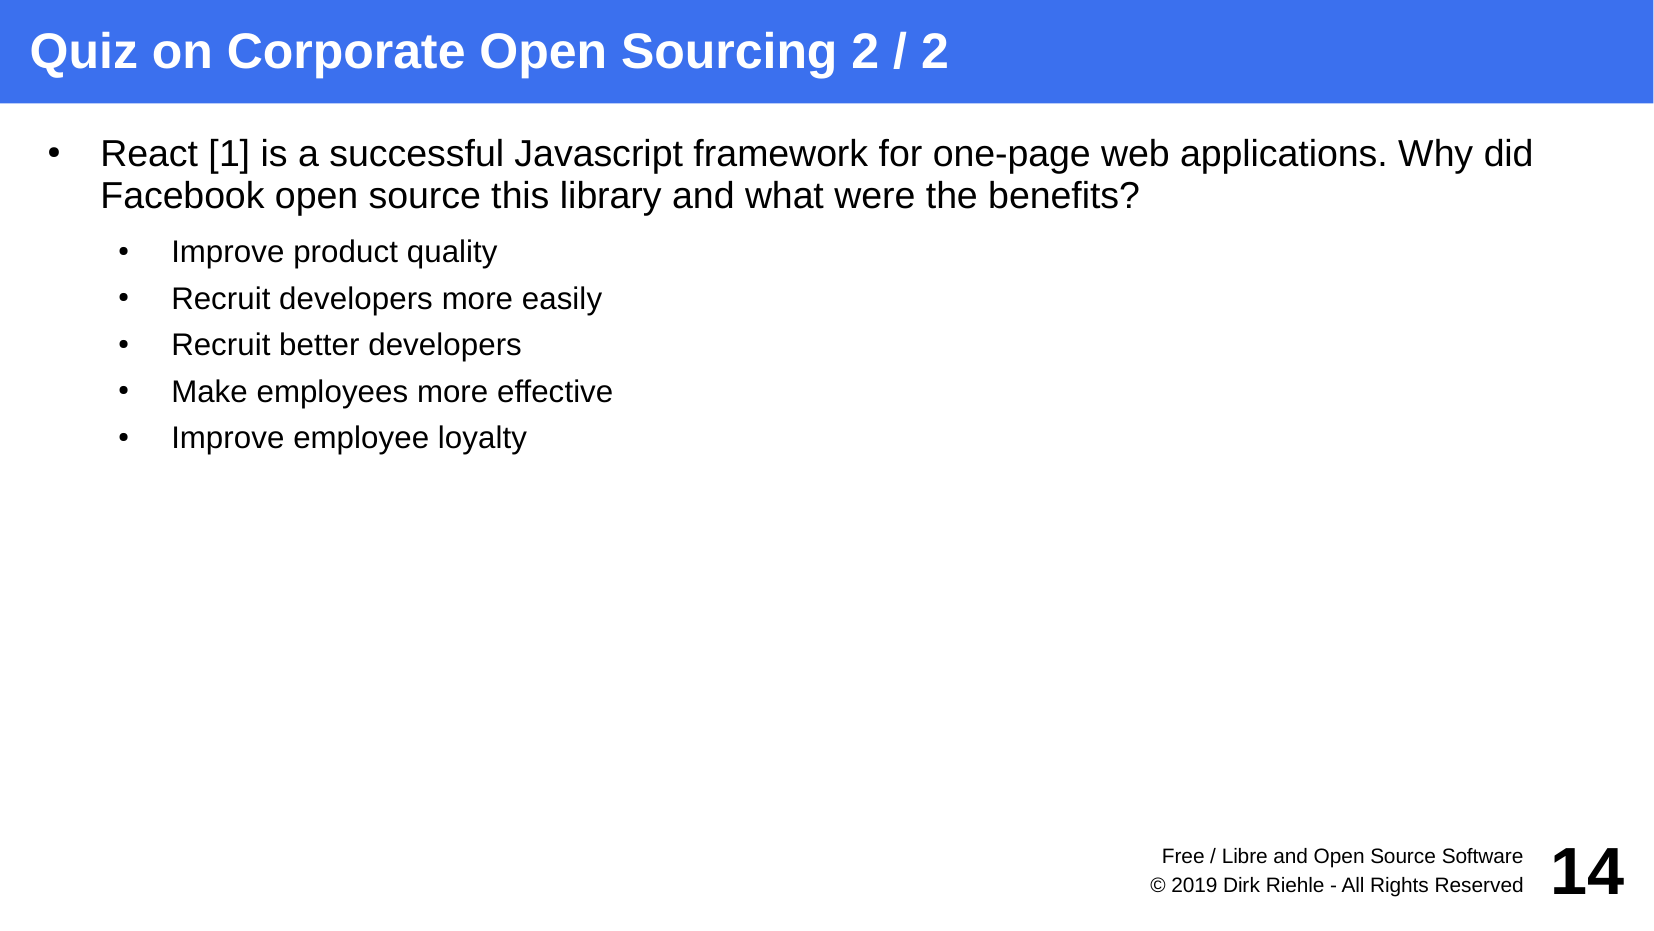

# Quiz on Corporate Open Sourcing 2 / 2
React [1] is a successful Javascript framework for one-page web applications. Why did Facebook open source this library and what were the benefits?
Improve product quality
Recruit developers more easily
Recruit better developers
Make employees more effective
Improve employee loyalty
Free / Libre and Open Source Software
14
© 2019 Dirk Riehle - All Rights Reserved
[1]	See https://github.com/facebook/react